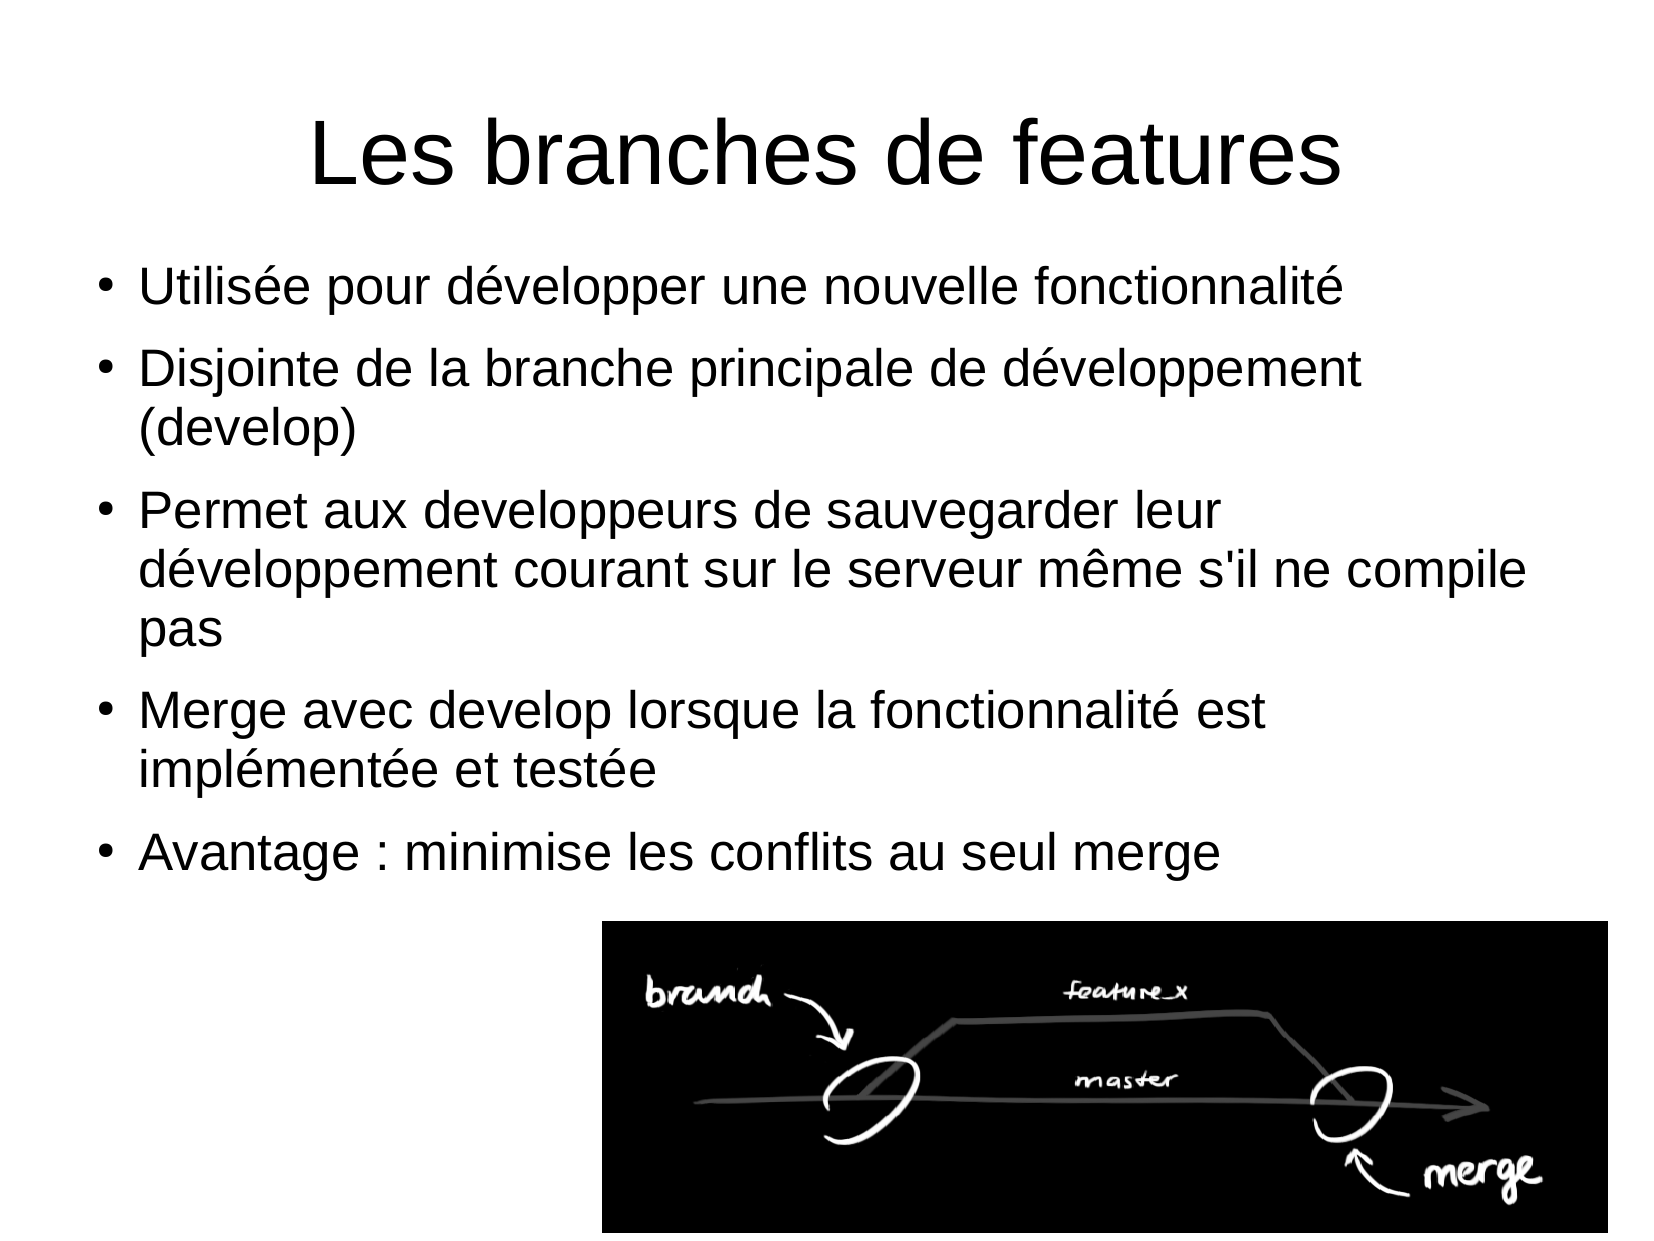

# Les branches de features
Utilisée pour développer une nouvelle fonctionnalité
Disjointe de la branche principale de développement (develop)
Permet aux developpeurs de sauvegarder leur développement courant sur le serveur même s'il ne compile pas
Merge avec develop lorsque la fonctionnalité est implémentée et testée
Avantage : minimise les conflits au seul merge